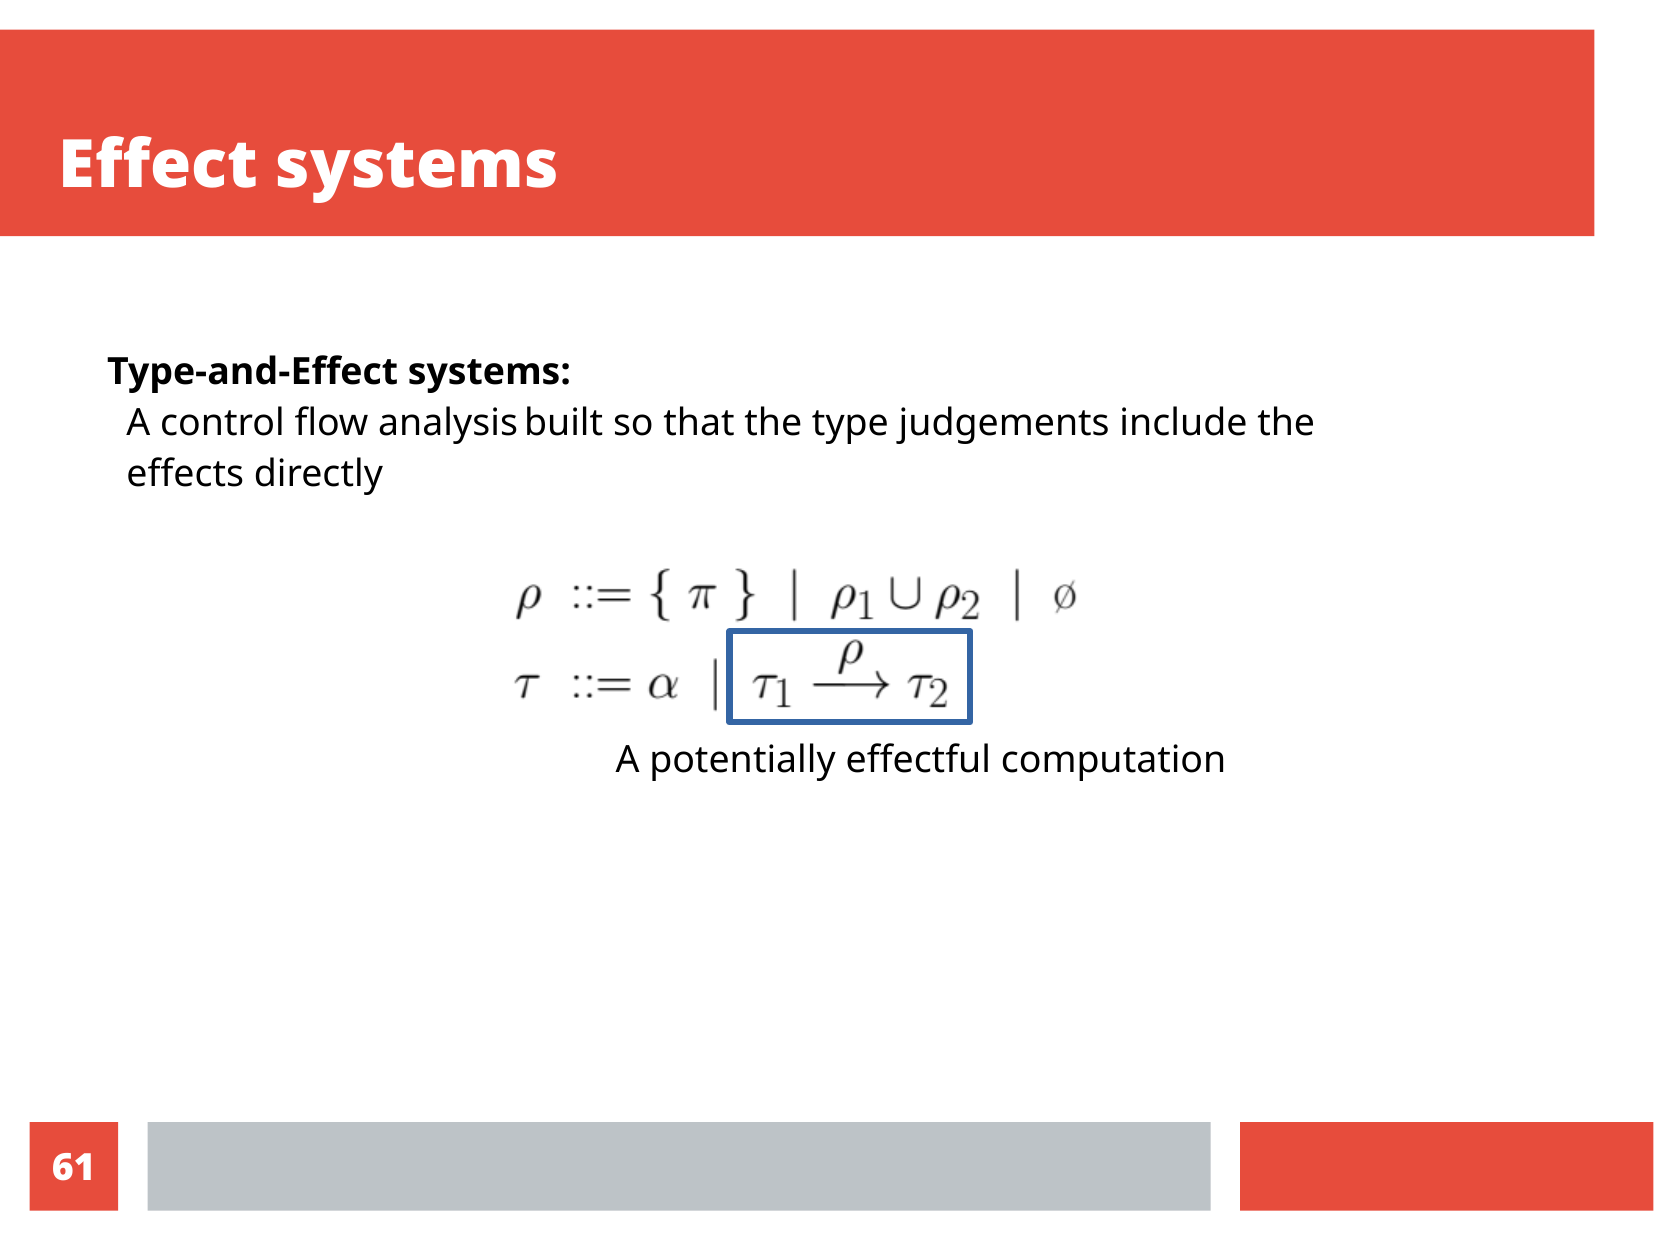

# Effect systems
Type-and-Effect systems:
 A control flow analysis built so that the type judgements include the
 effects directly
A potentially effectful computation
61